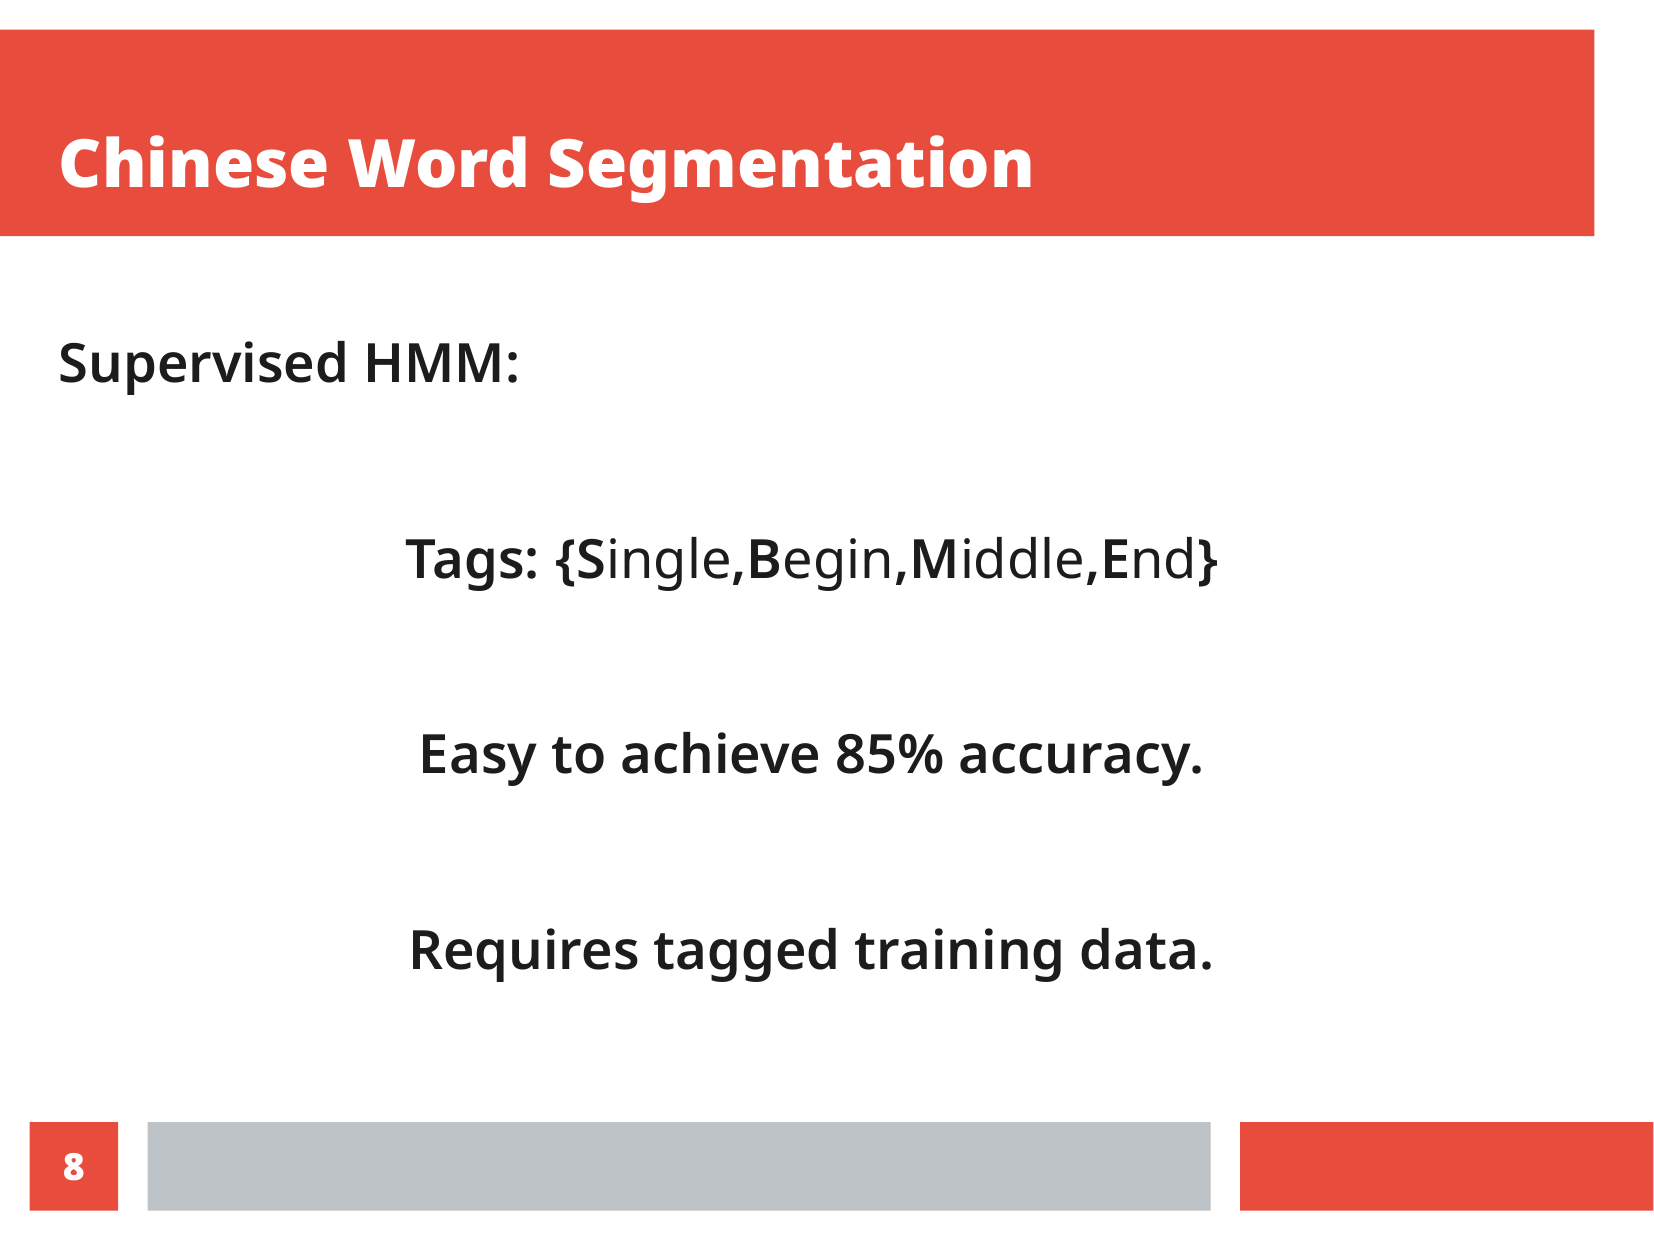

# Chinese Word Segmentation
Supervised HMM:
Tags:	{Single,Begin,Middle,End}
Easy to achieve 85% accuracy.
Requires tagged training data.
8